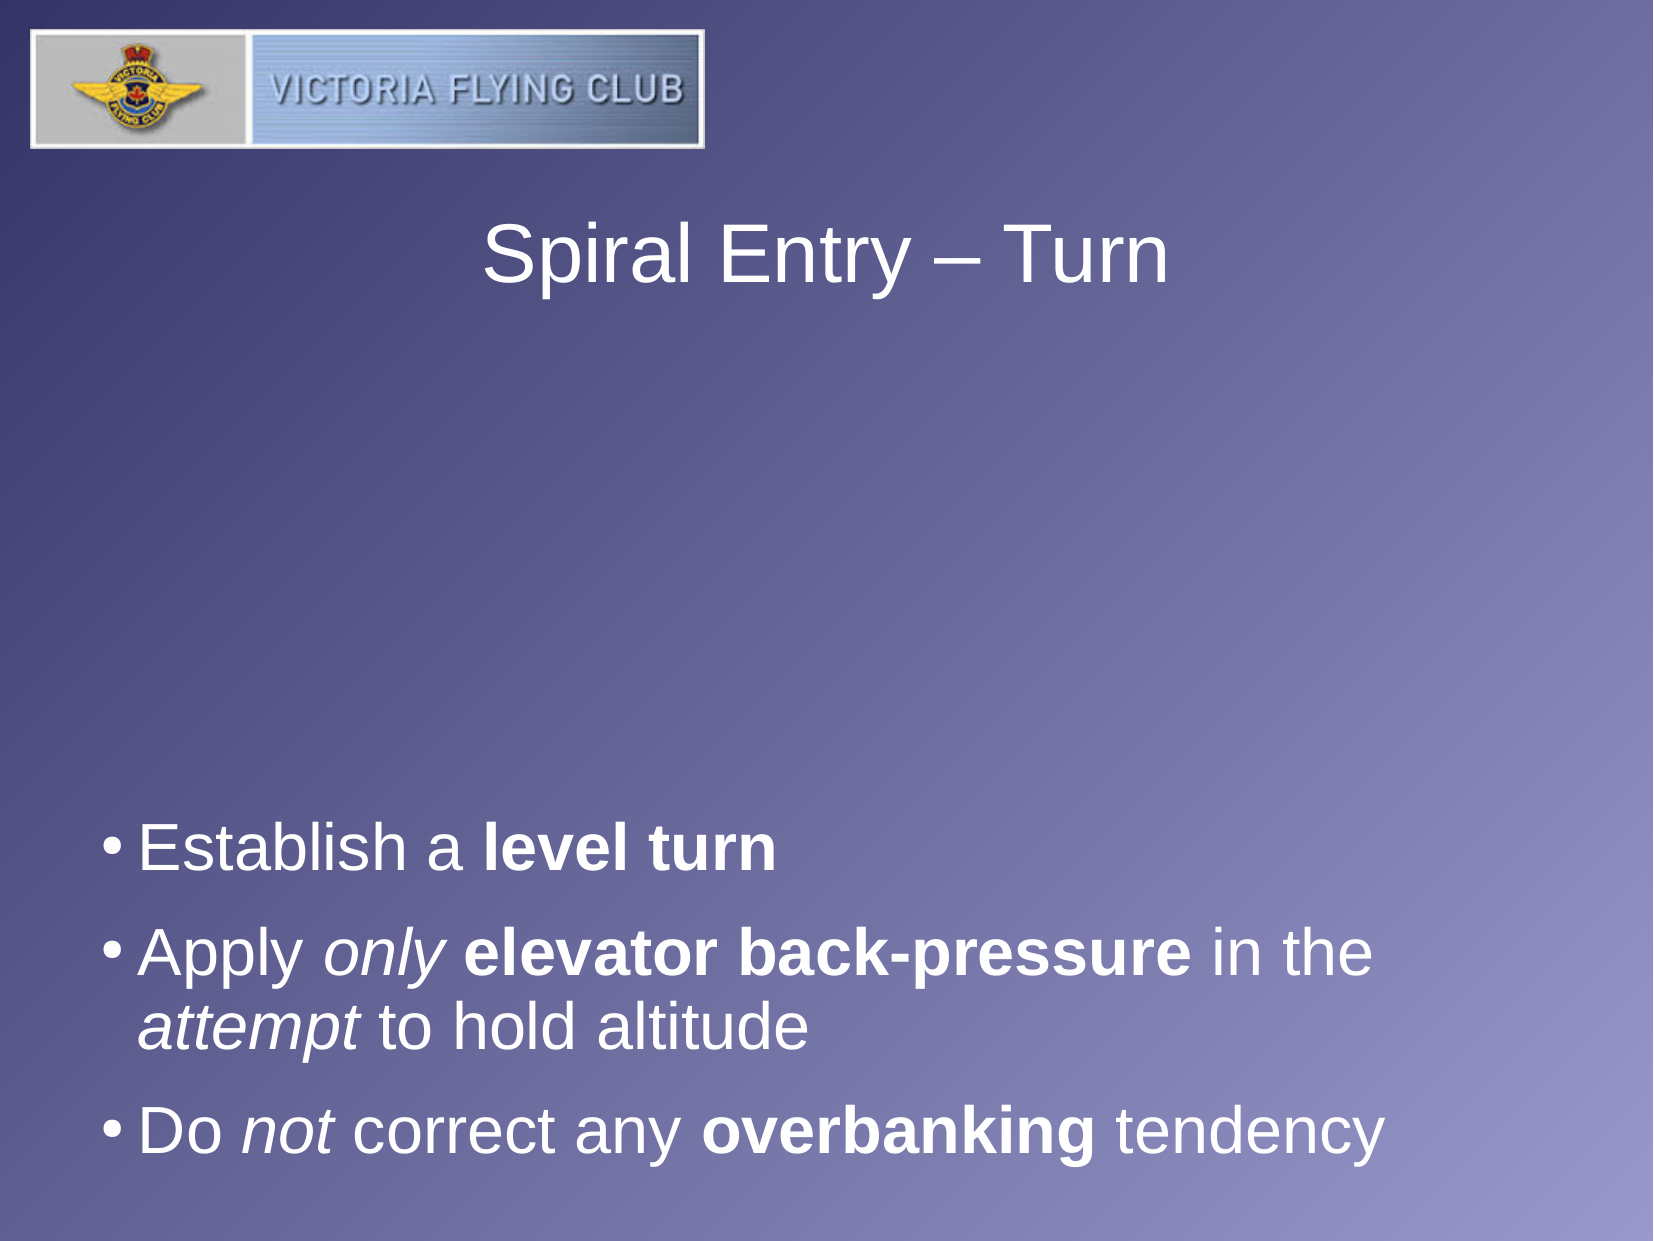

# Spiral Entry – Turn
Establish a level turn
Apply only elevator back-pressure in the attempt to hold altitude
Do not correct any overbanking tendency